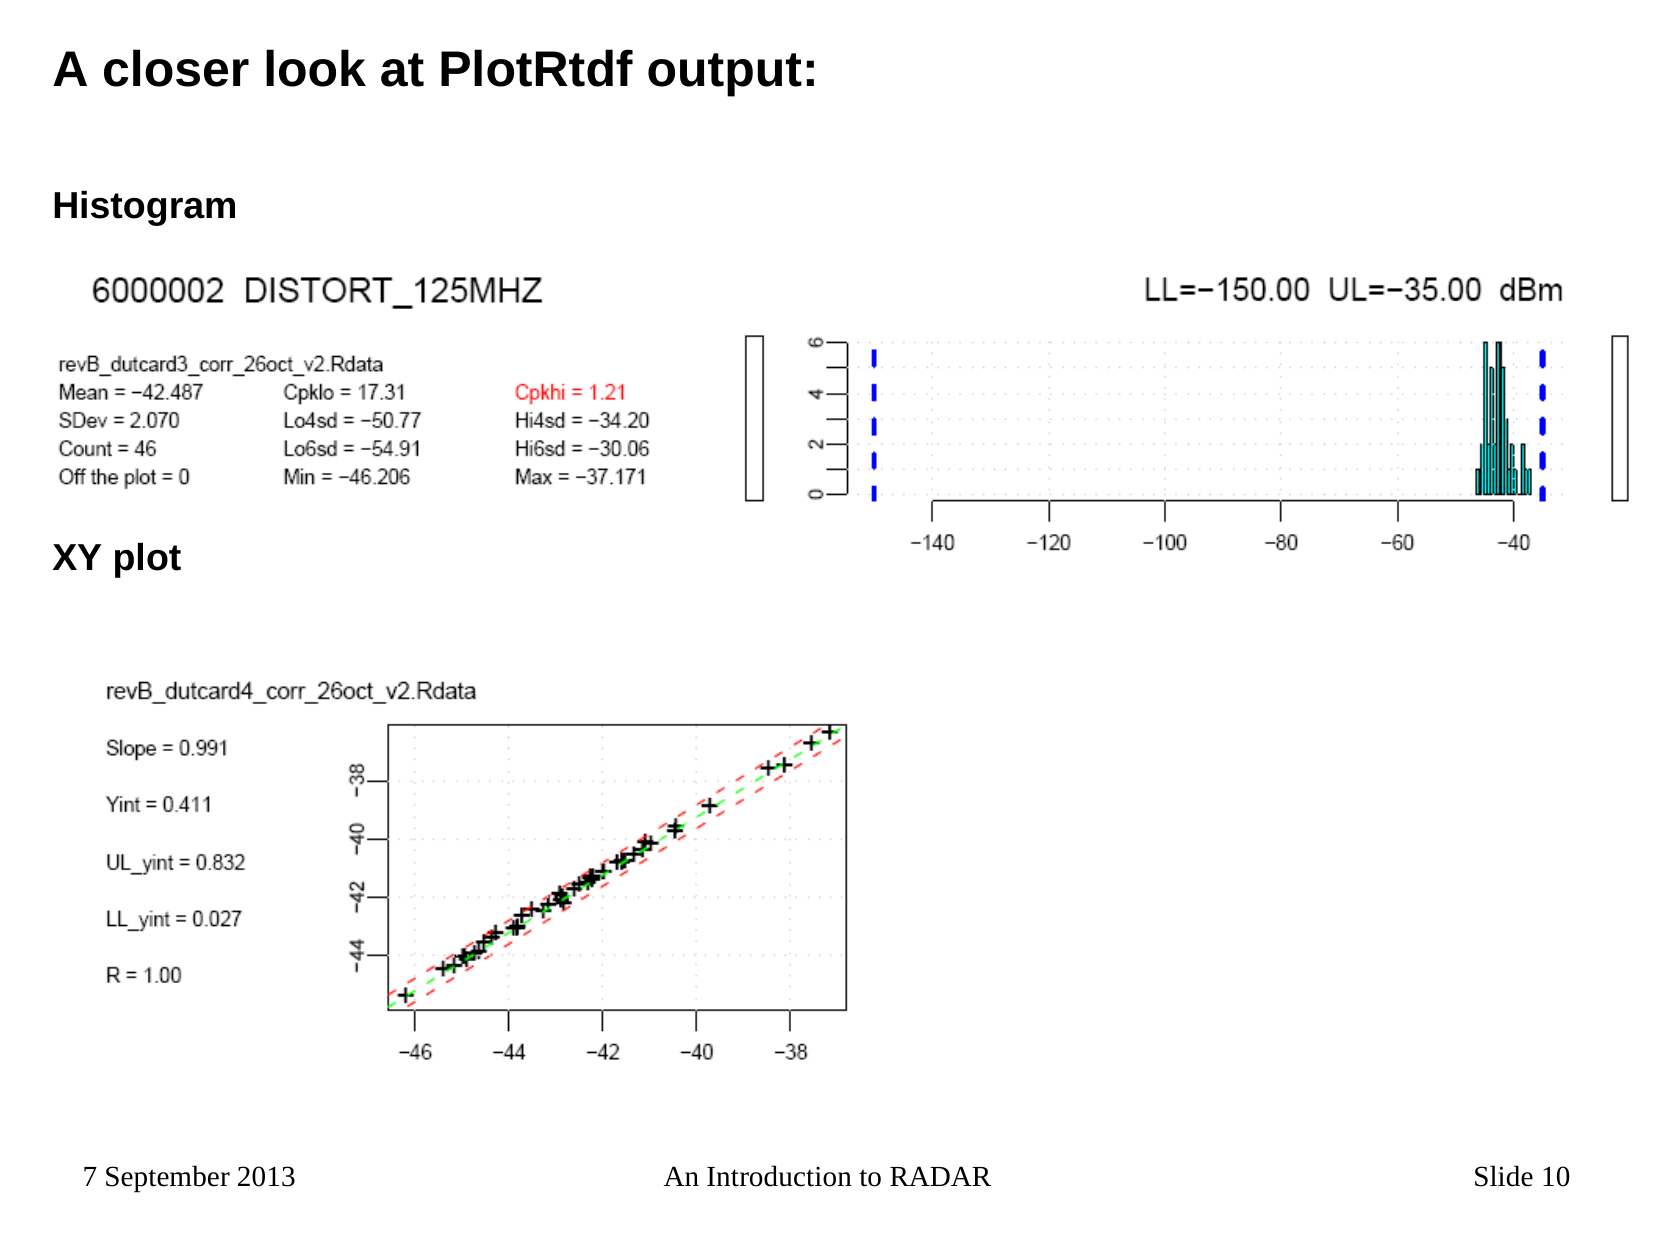

A closer look at PlotRtdf output:
Histogram
XY plot
10